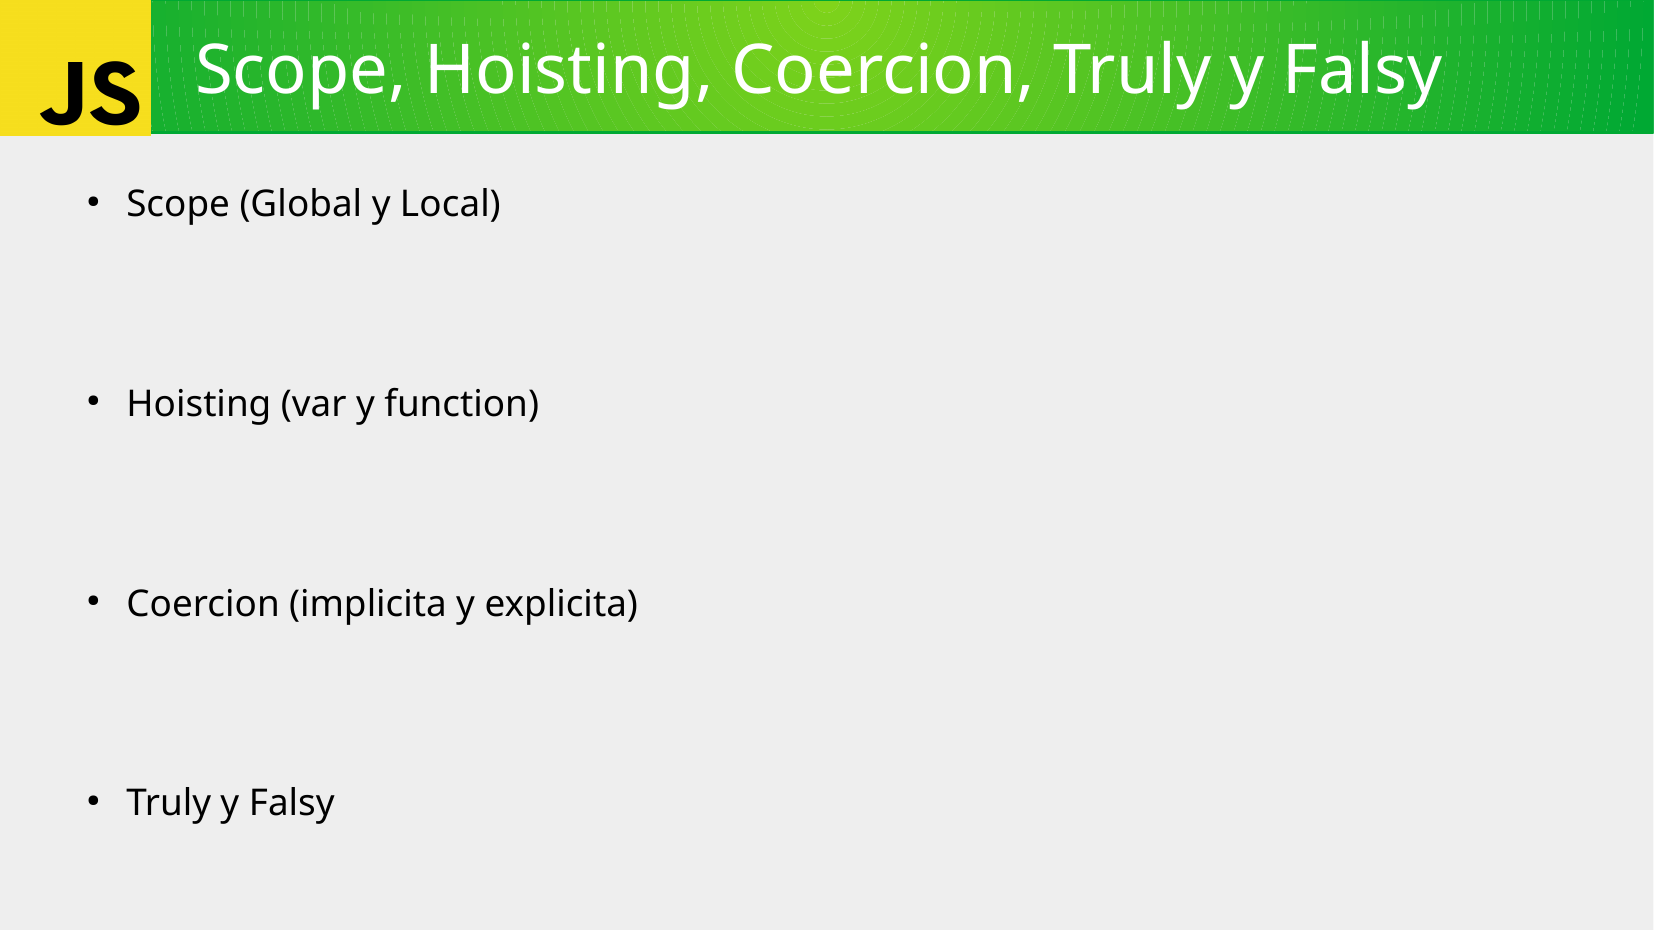

# Scope, Hoisting, Coercion, Truly y Falsy
Scope (Global y Local)
Hoisting (var y function)
Coercion (implicita y explicita)
Truly y Falsy